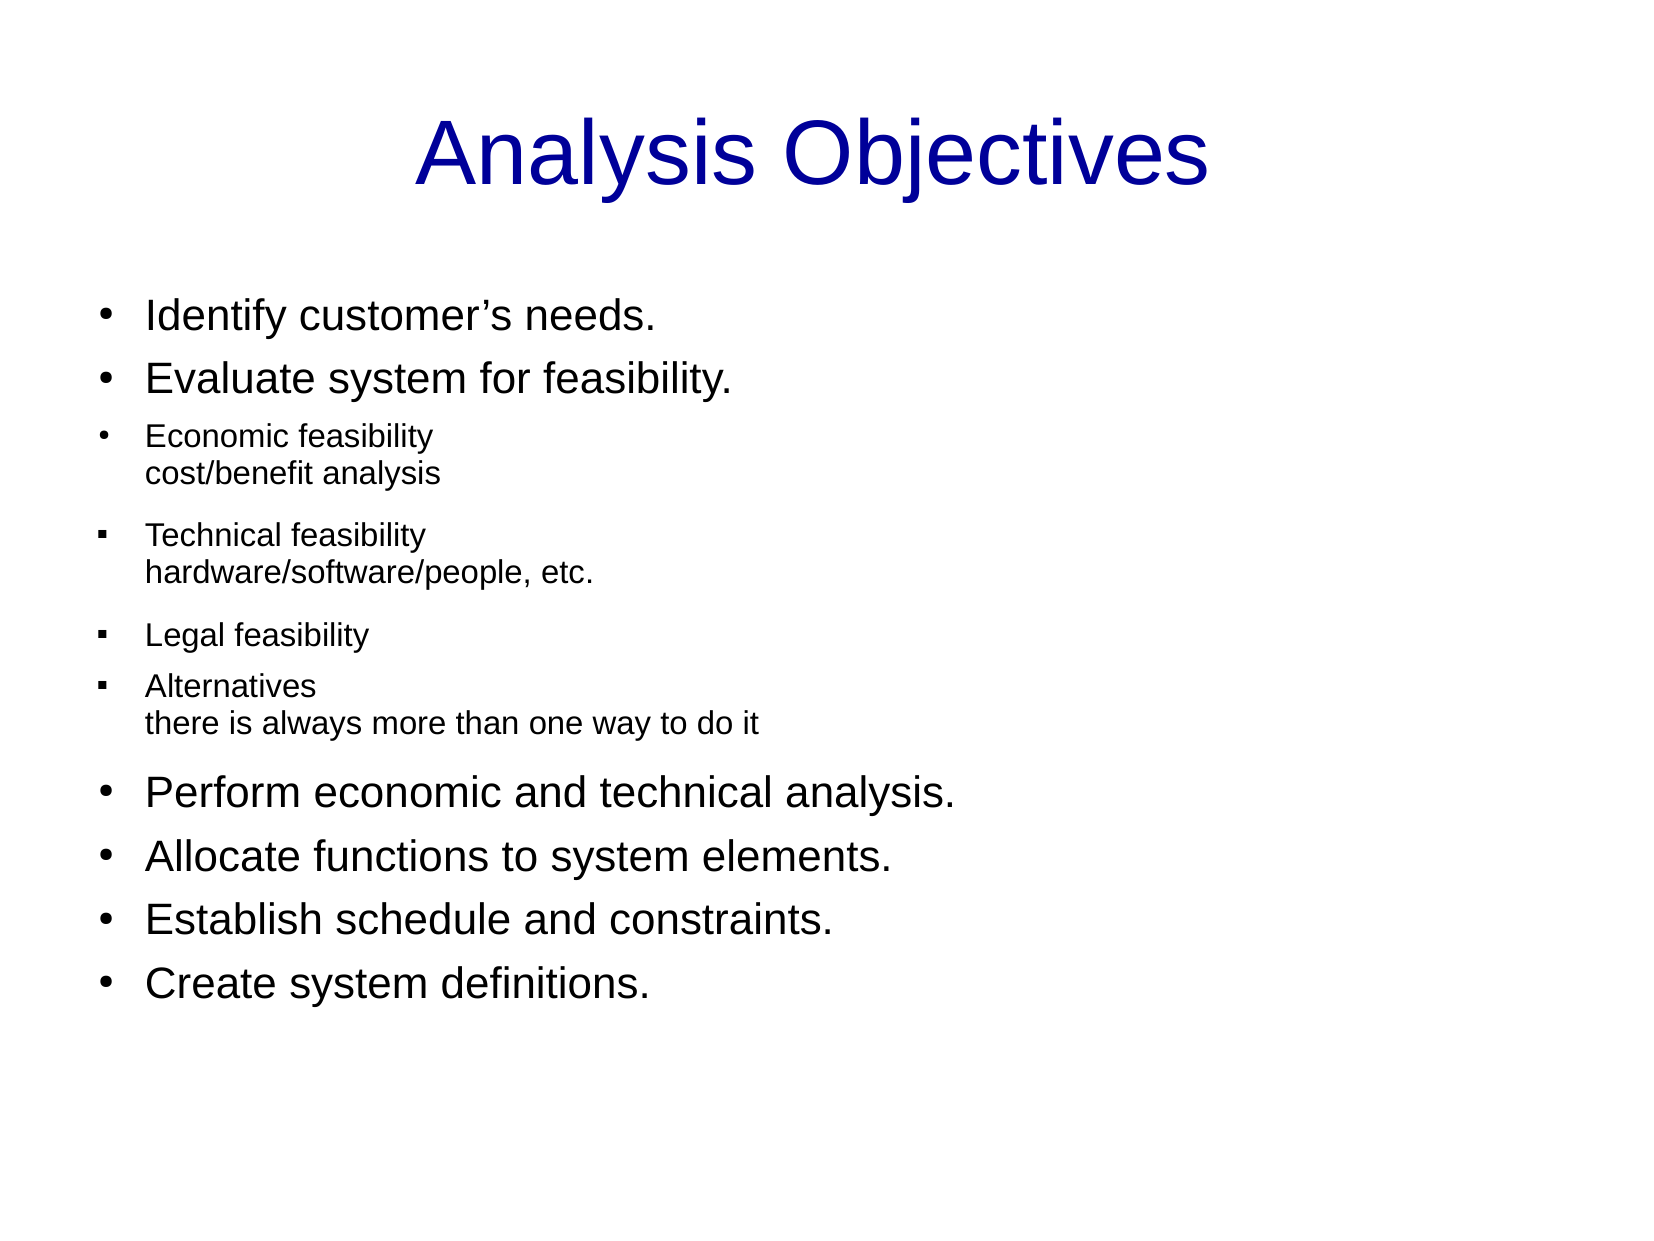

# Analysis Objectives
Identify customer’s needs.
Evaluate system for feasibility.
Economic feasibility
cost/benefit analysis
Technical feasibility
hardware/software/people, etc.
Legal feasibility
Alternatives
there is always more than one way to do it
Perform economic and technical analysis.
Allocate functions to system elements.
Establish schedule and constraints.
Create system definitions.